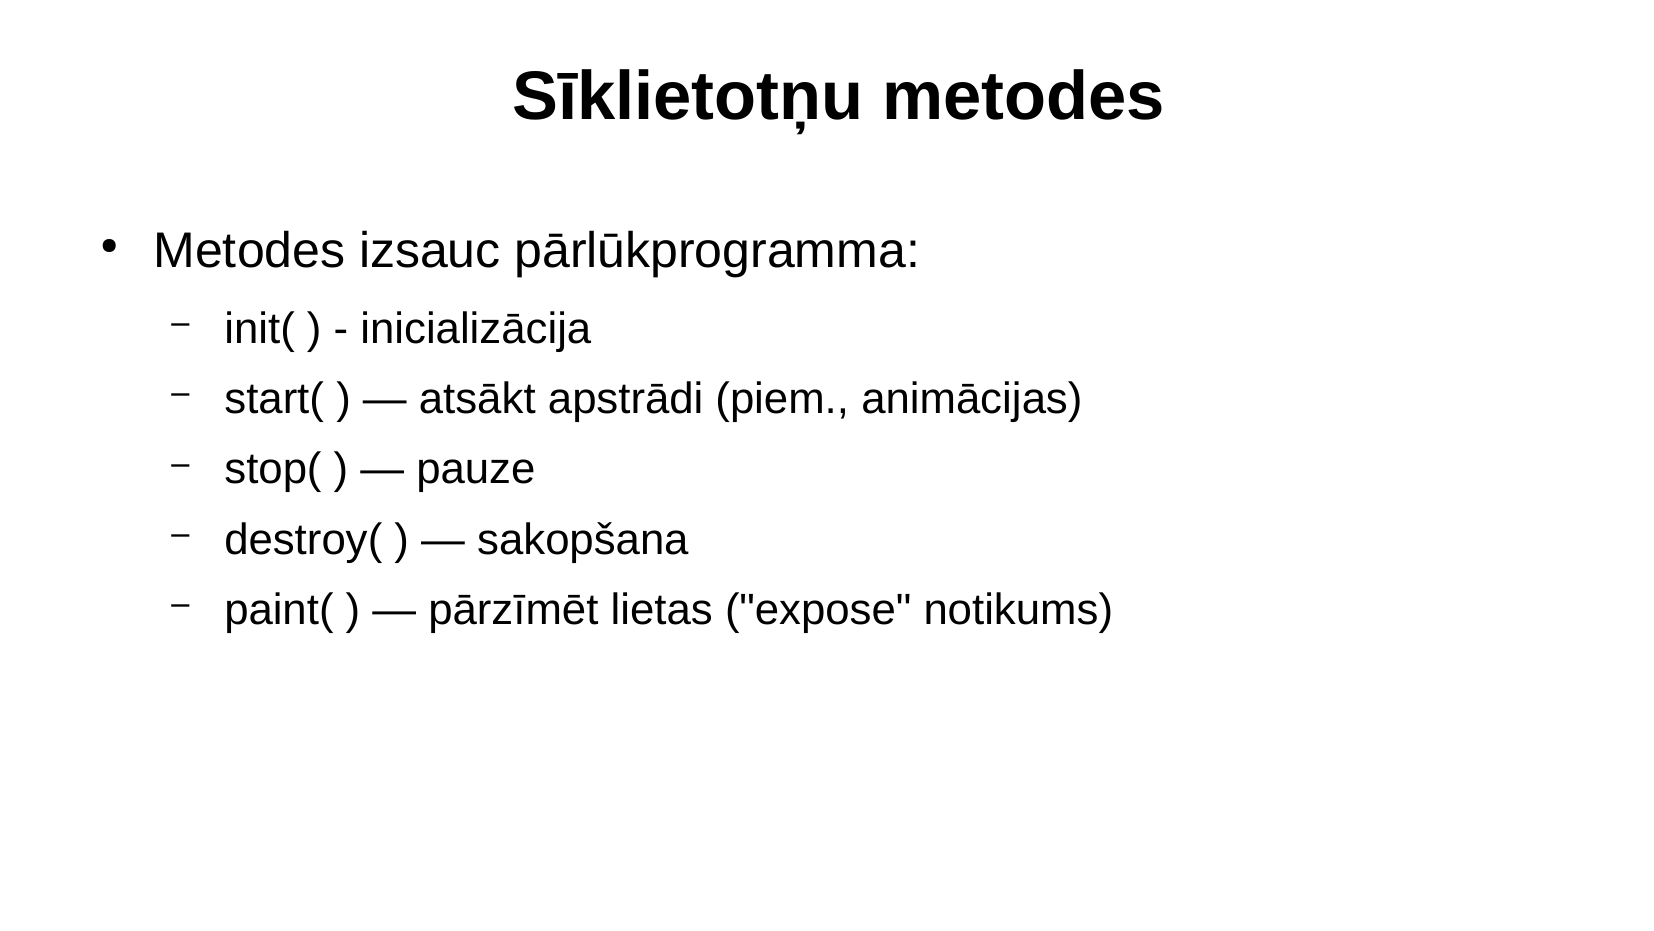

# Sīklietotņu metodes
Metodes izsauc pārlūkprogramma:
init( ) - inicializācija
start( ) — atsākt apstrādi (piem., animācijas)
stop( ) — pauze
destroy( ) — sakopšana
paint( ) — pārzīmēt lietas ("expose" notikums)